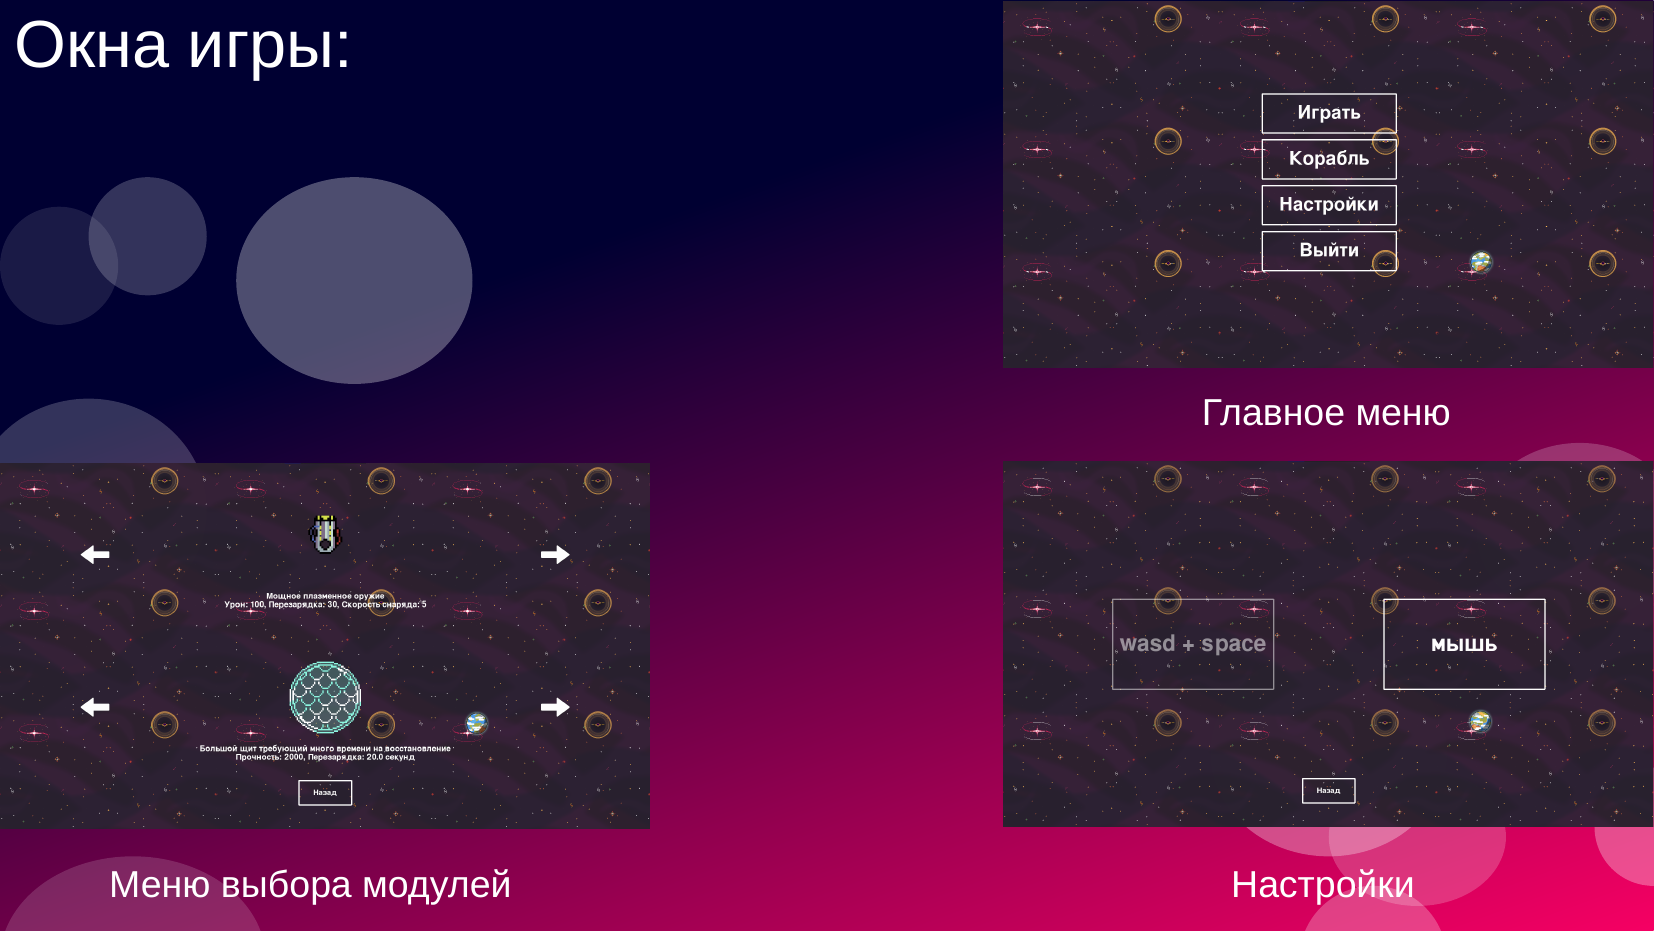

Окна игры:
Главное меню
Меню выбора модулей
Настройки